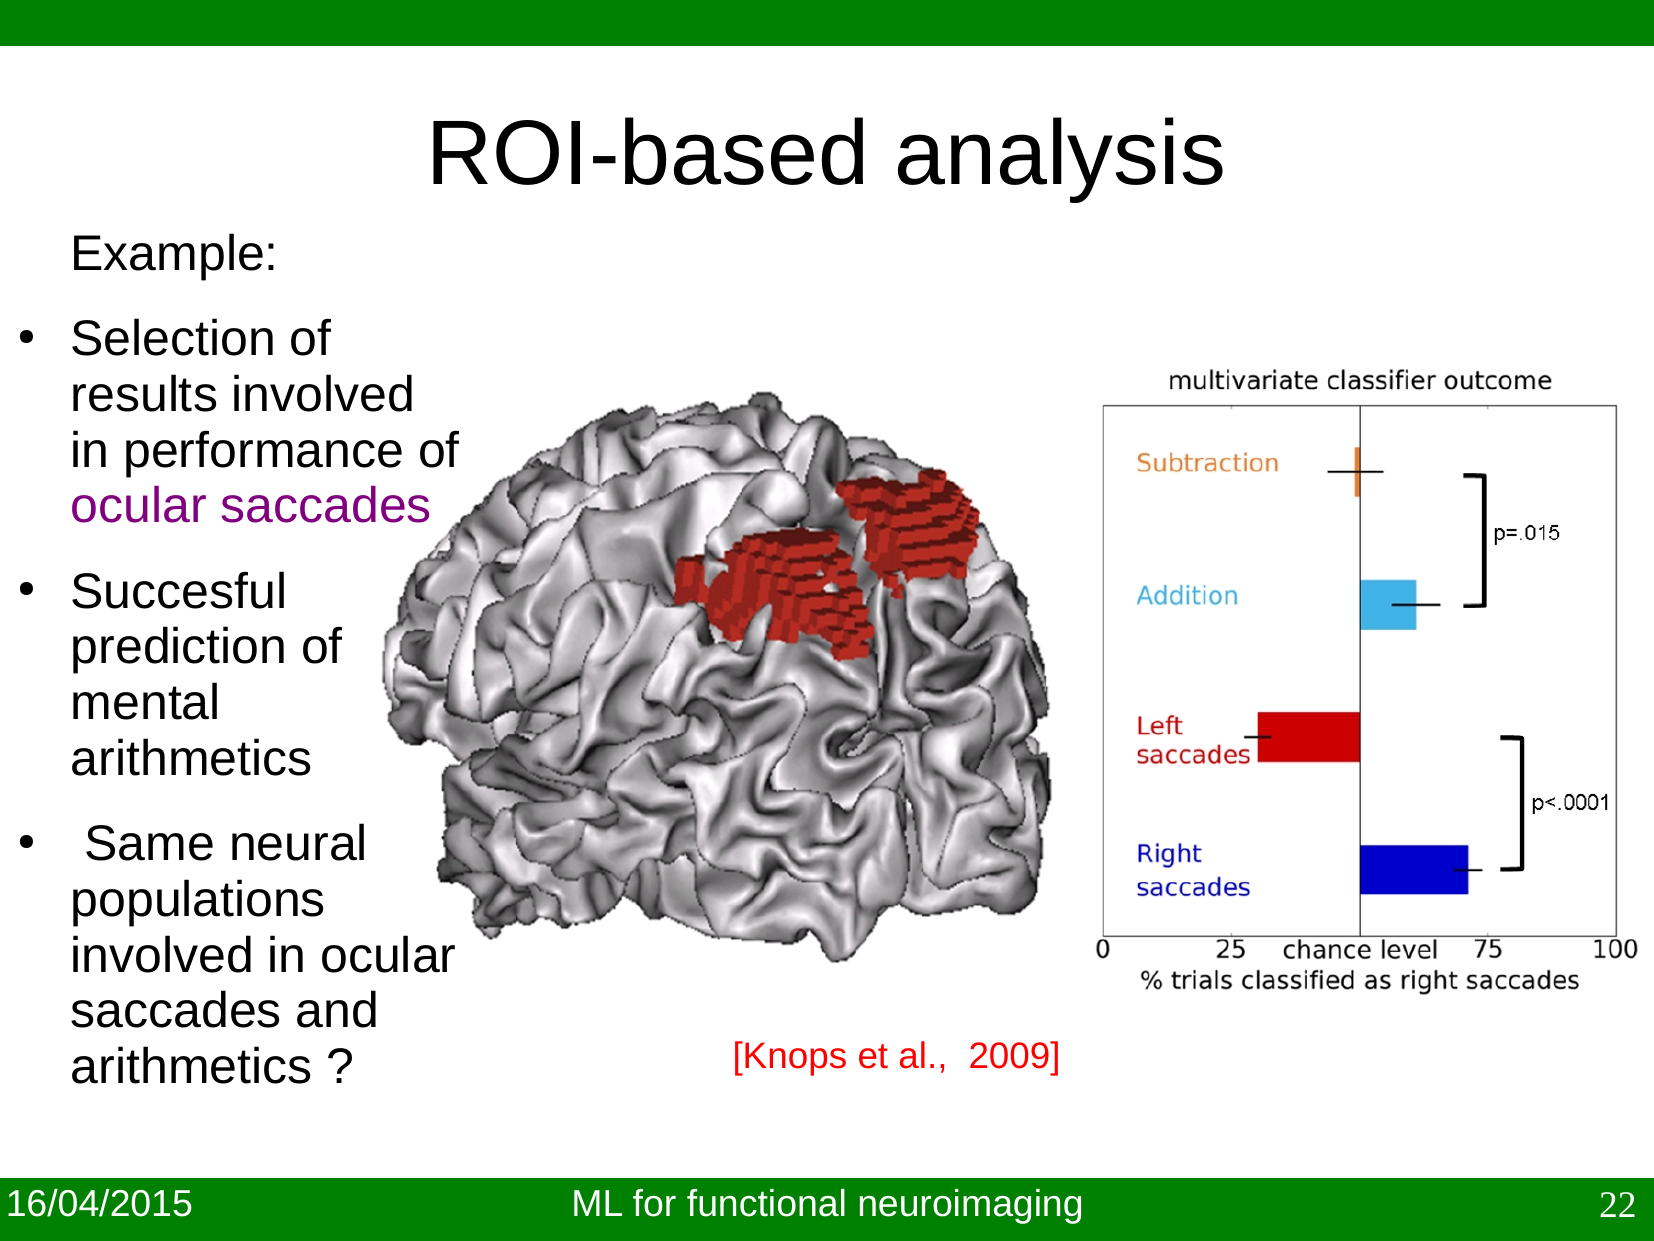

# ROI-based analysis
Example:
Selection of results involved in performance of ocular saccades
Succesful prediction of mental arithmetics
 Same neural populations involved in ocular saccades and arithmetics ?
[Knops et al., 2009]
22